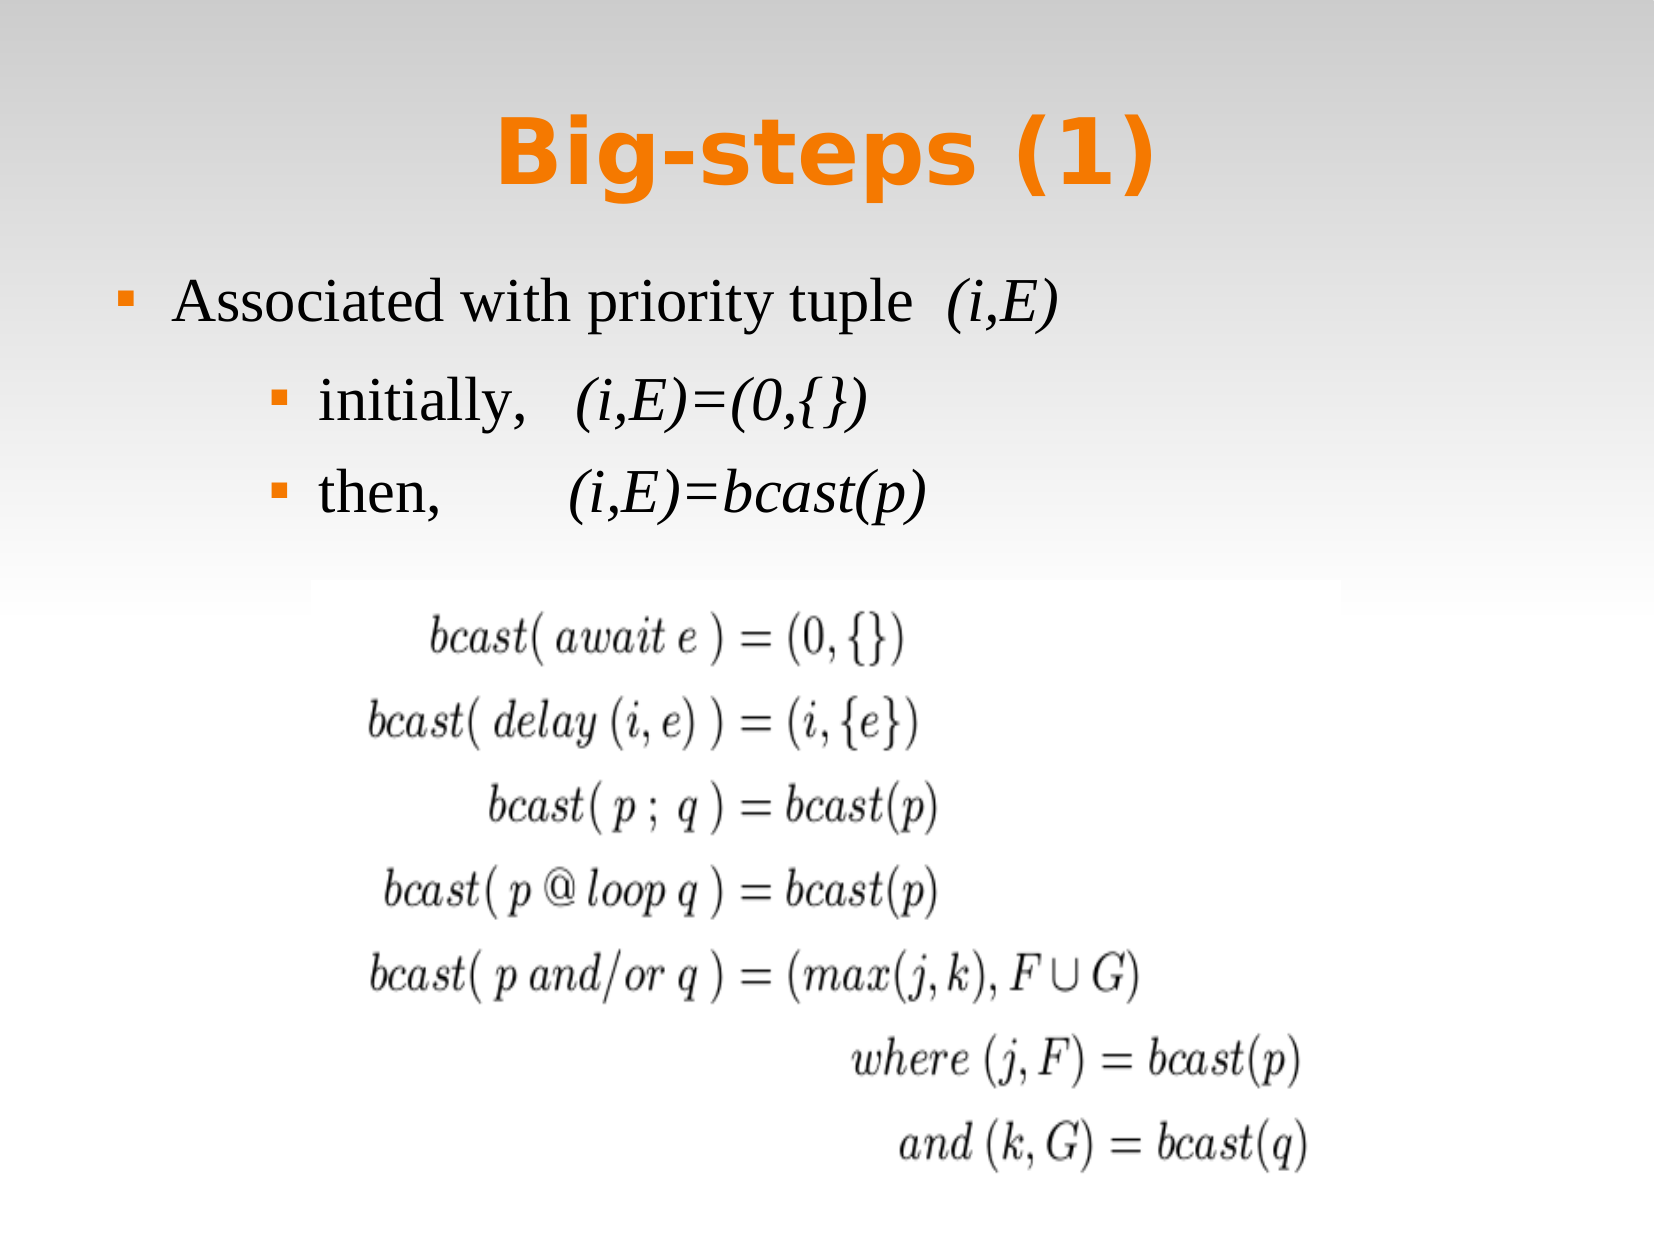

# Big-steps (1)
Associated with priority tuple (i,E)
initially, (i,E)=(0,{})
then, (i,E)=bcast(p)